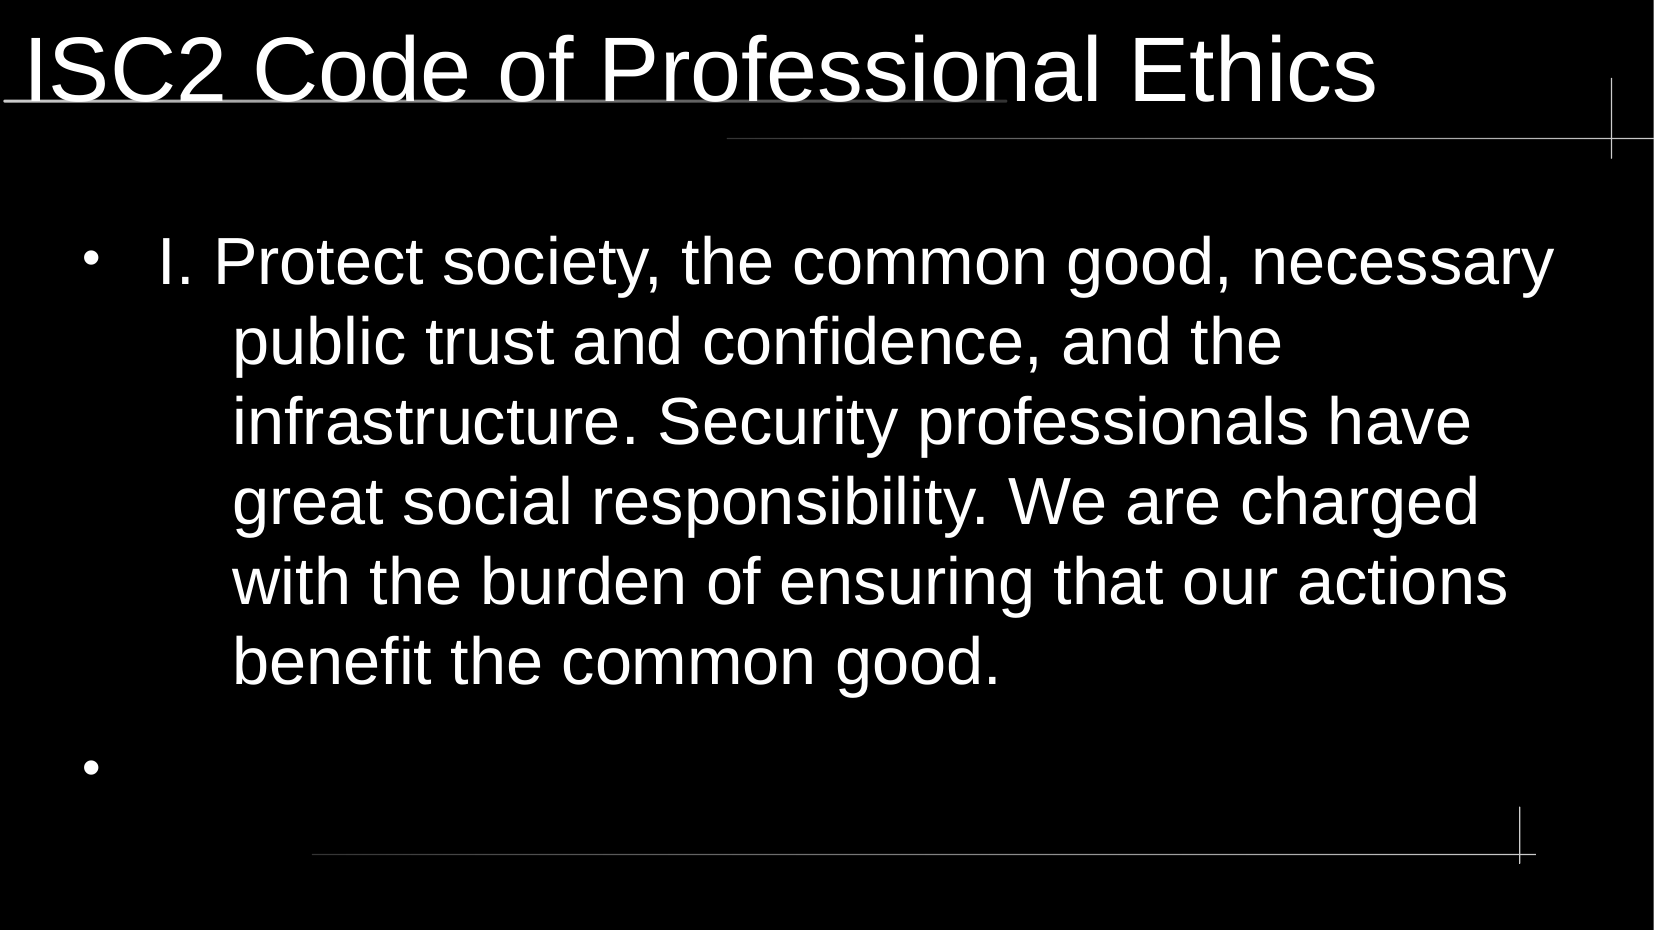

# ISC2 Code of Professional Ethics
I. Protect society, the common good, necessary public trust and confidence, and the infrastructure. Security professionals have great social responsibility. We are charged with the burden of ensuring that our actions benefit the common good.